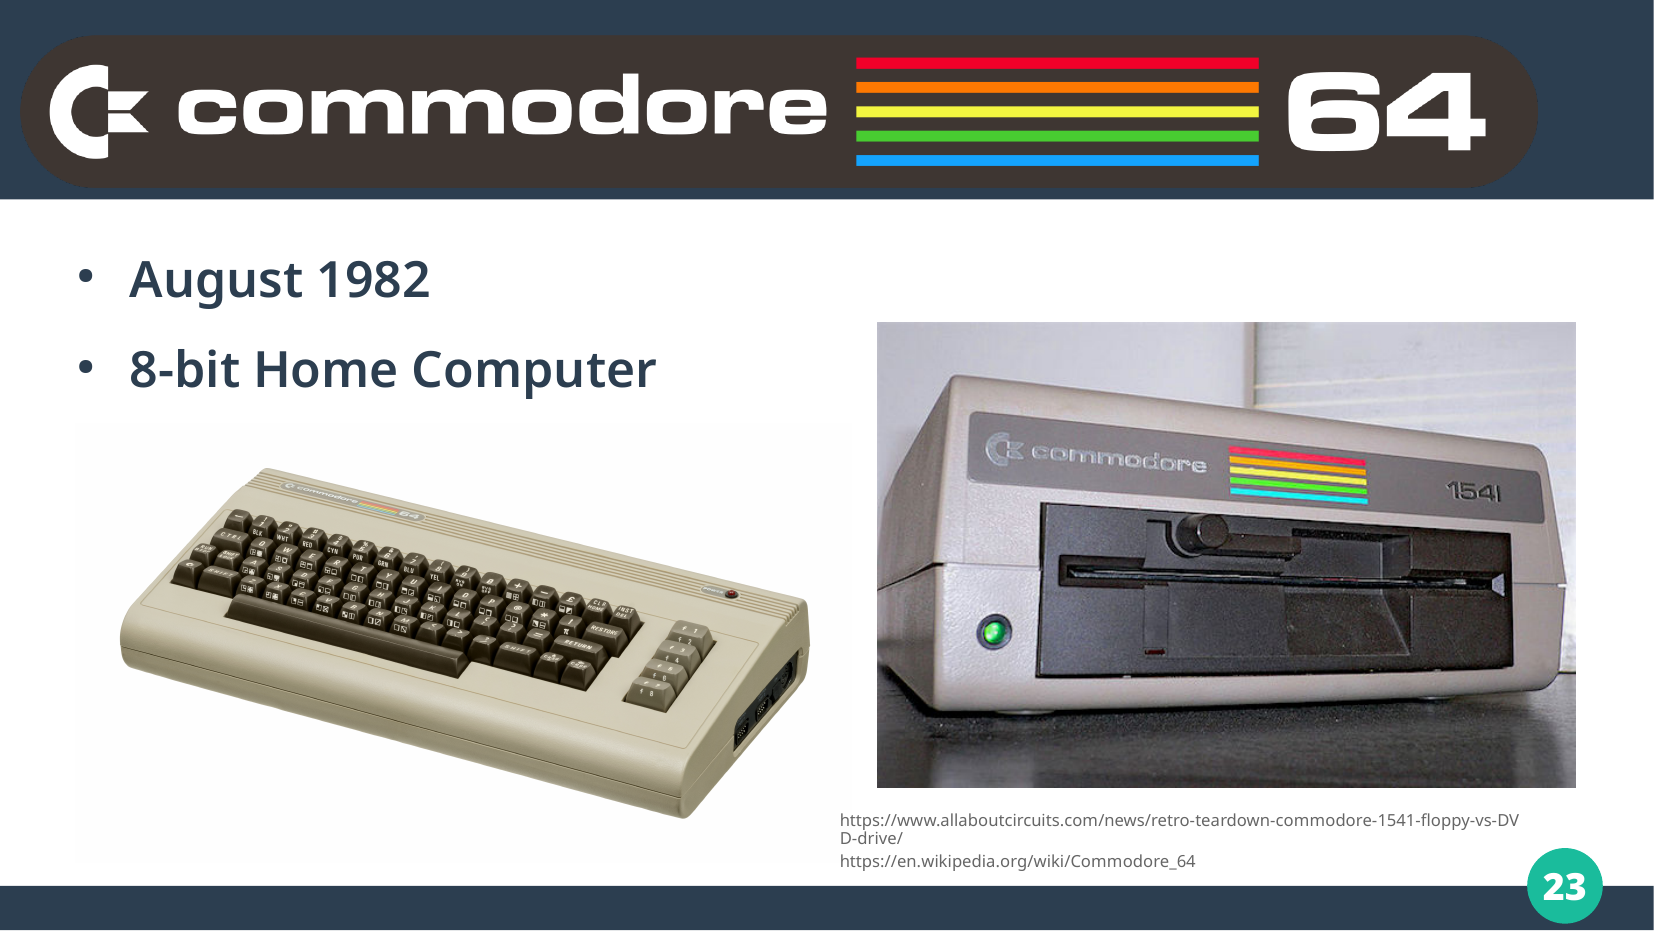

# Embedded Hats – Pi1541 Project
August 1982
8-bit Home Computer
https://www.allaboutcircuits.com/news/retro-teardown-commodore-1541-floppy-vs-DVD-drive/
https://en.wikipedia.org/wiki/Commodore_64